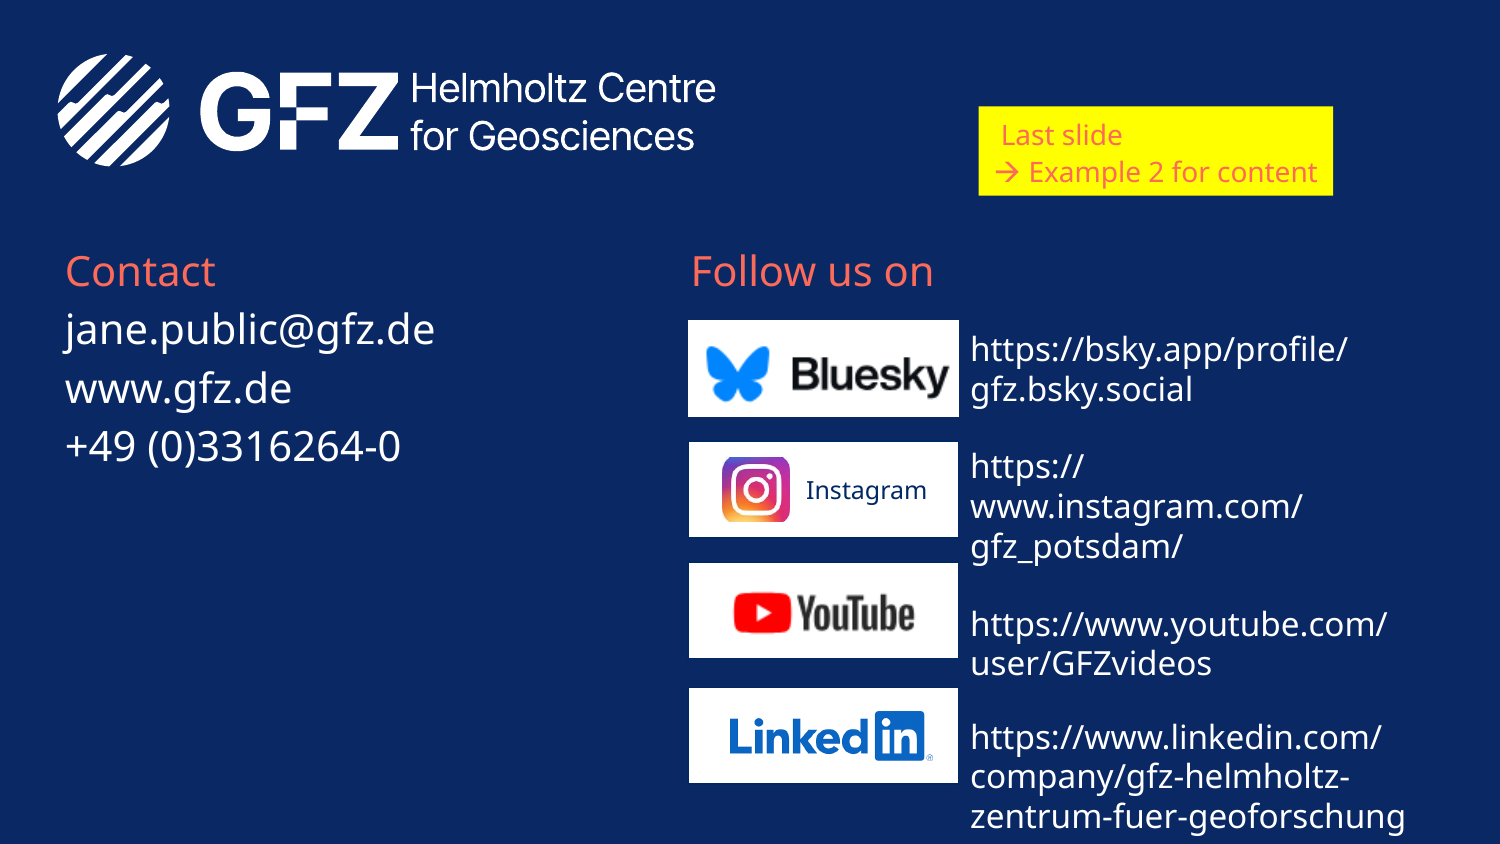

Last slide
 Example 2 for content
# Contact
jane.public@gfz.de
www.gfz.de
+49 (0)3316264-0
Follow us on
https://bsky.app/profile/gfz.bsky.social
https://www.instagram.com/gfz_potsdam/
https://www.youtube.com/
user/GFZvideos
https://www.linkedin.com/company/gfz-helmholtz-zentrum-fuer-geoforschung
Instagram